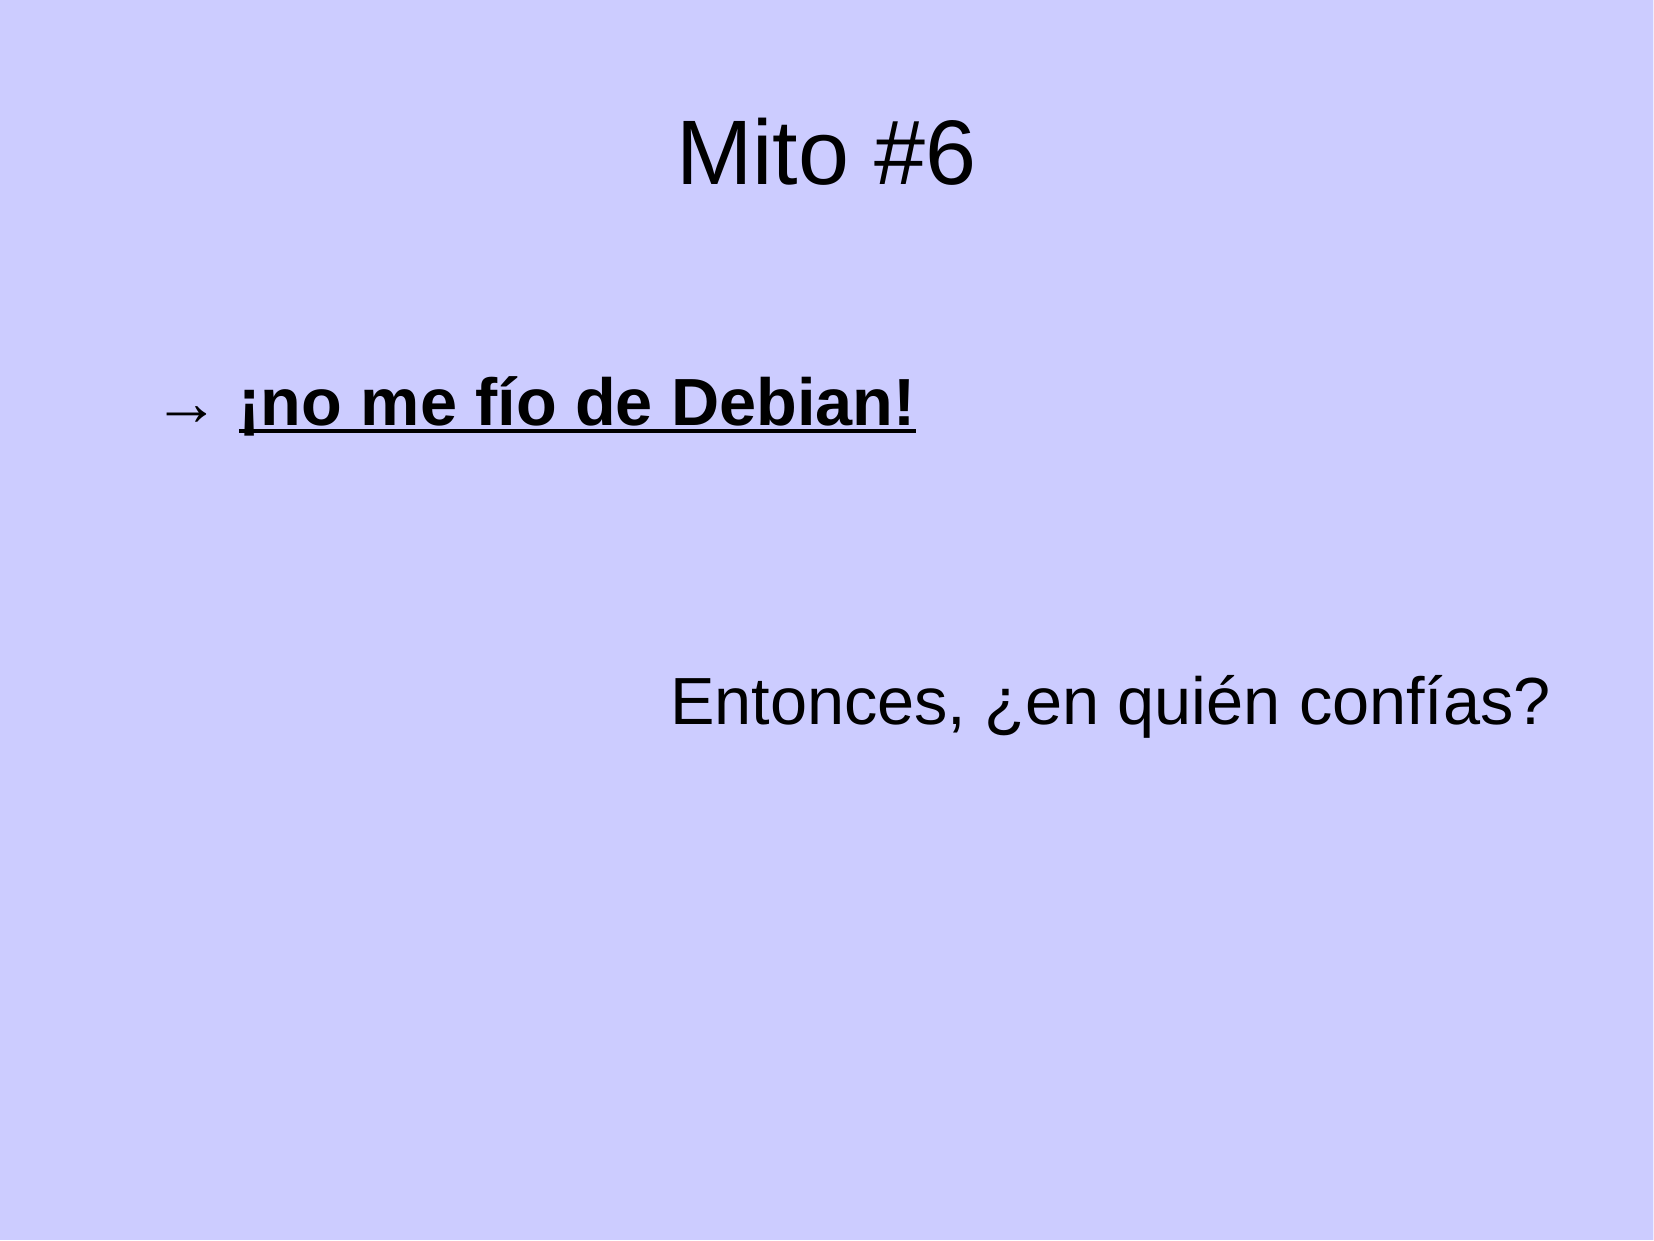

# Mito #6
→ ¡no me fío de Debian!
							Entonces, ¿en quién confías?